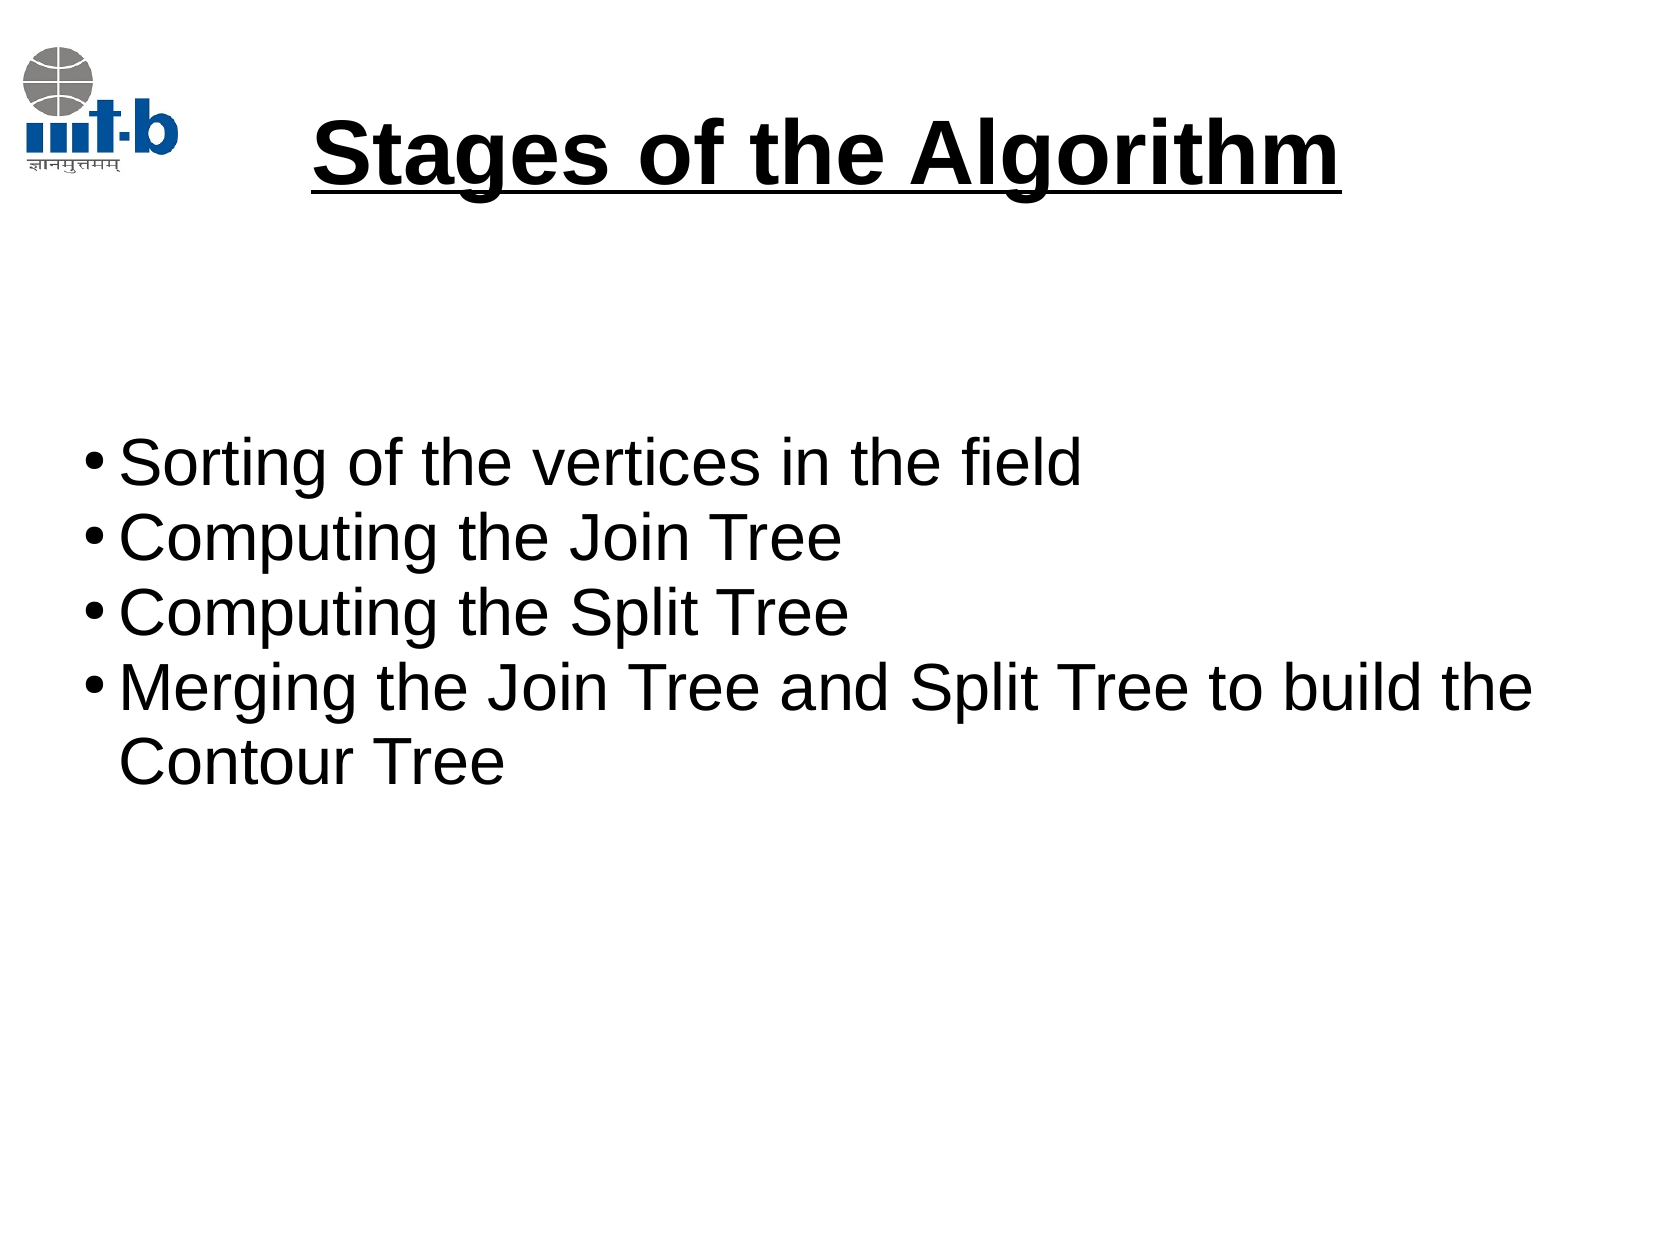

# Stages of the Algorithm
Sorting of the vertices in the field
Computing the Join Tree
Computing the Split Tree
Merging the Join Tree and Split Tree to build the Contour Tree